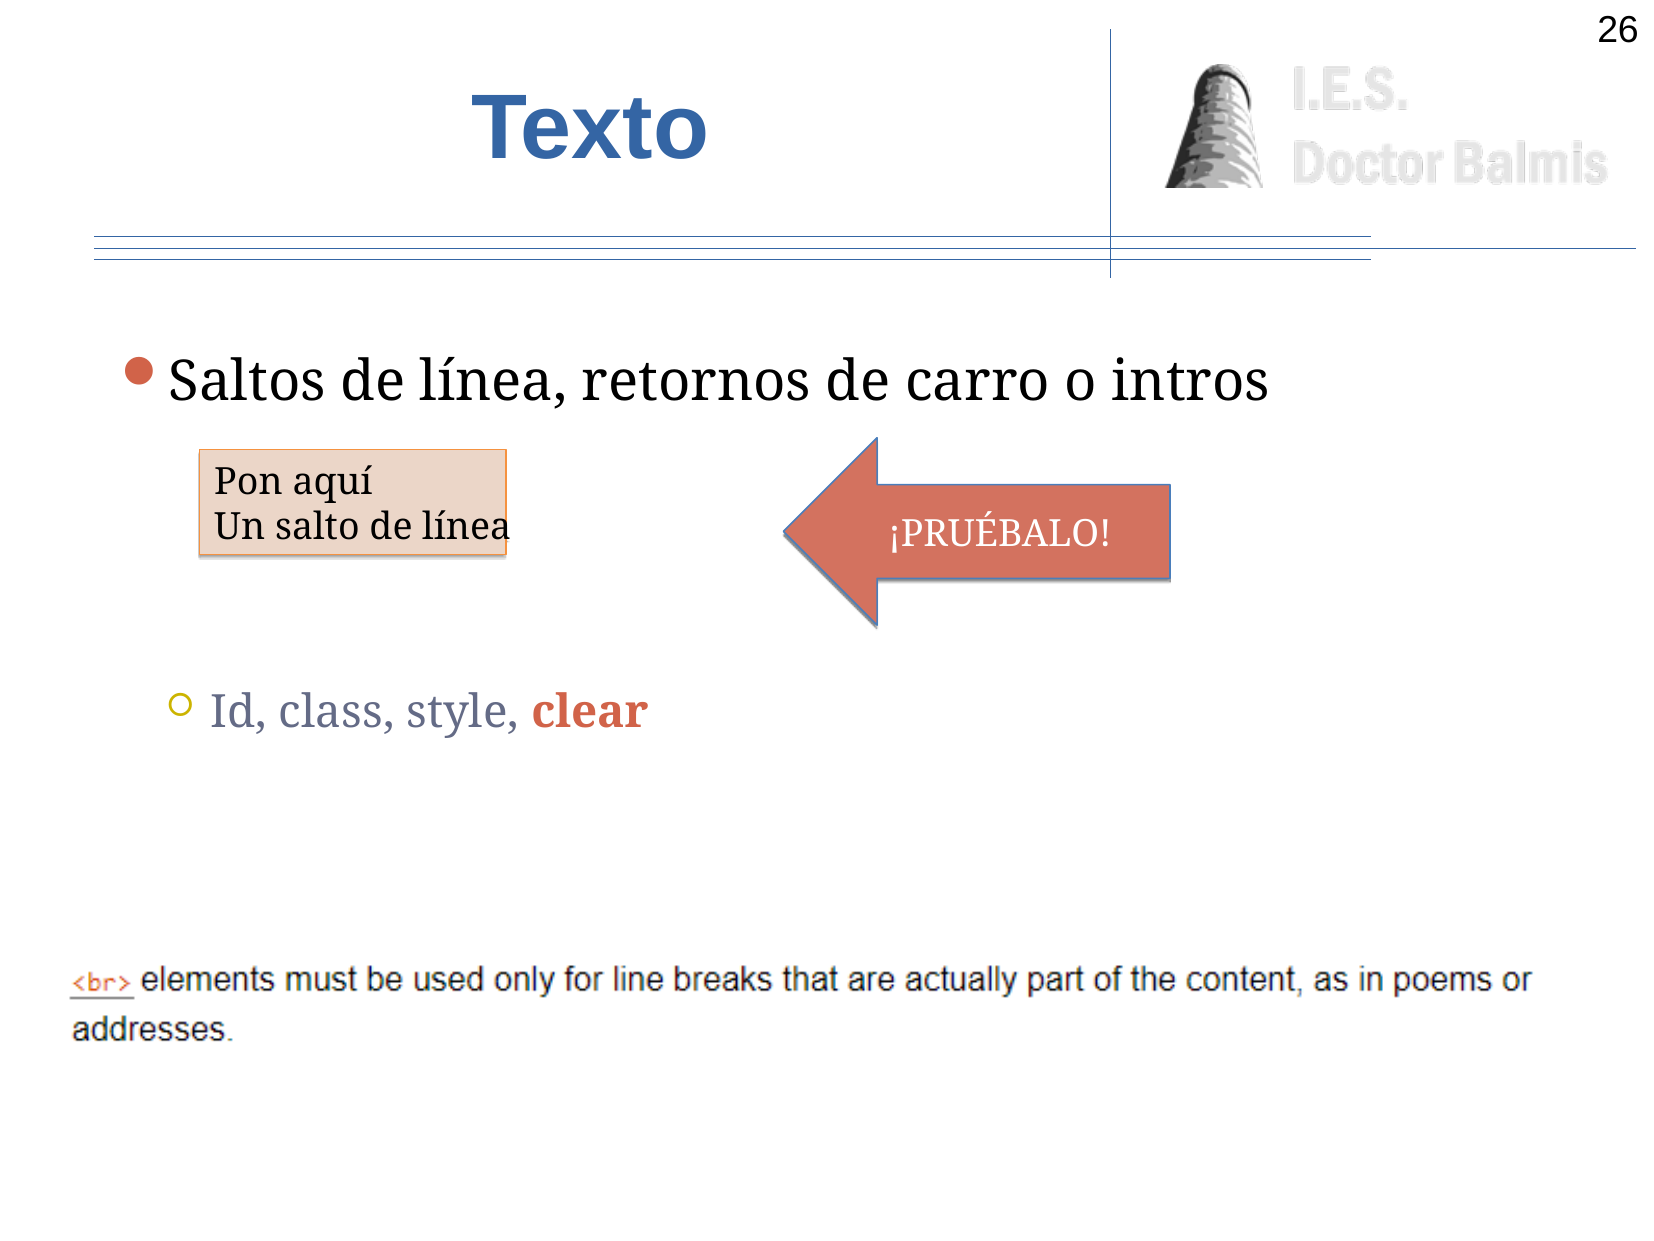

# Texto
Saltos de línea, retornos de carro o intros
Id, class, style, clear
¡PRUÉBALO!
Pon aquí
Un salto de línea